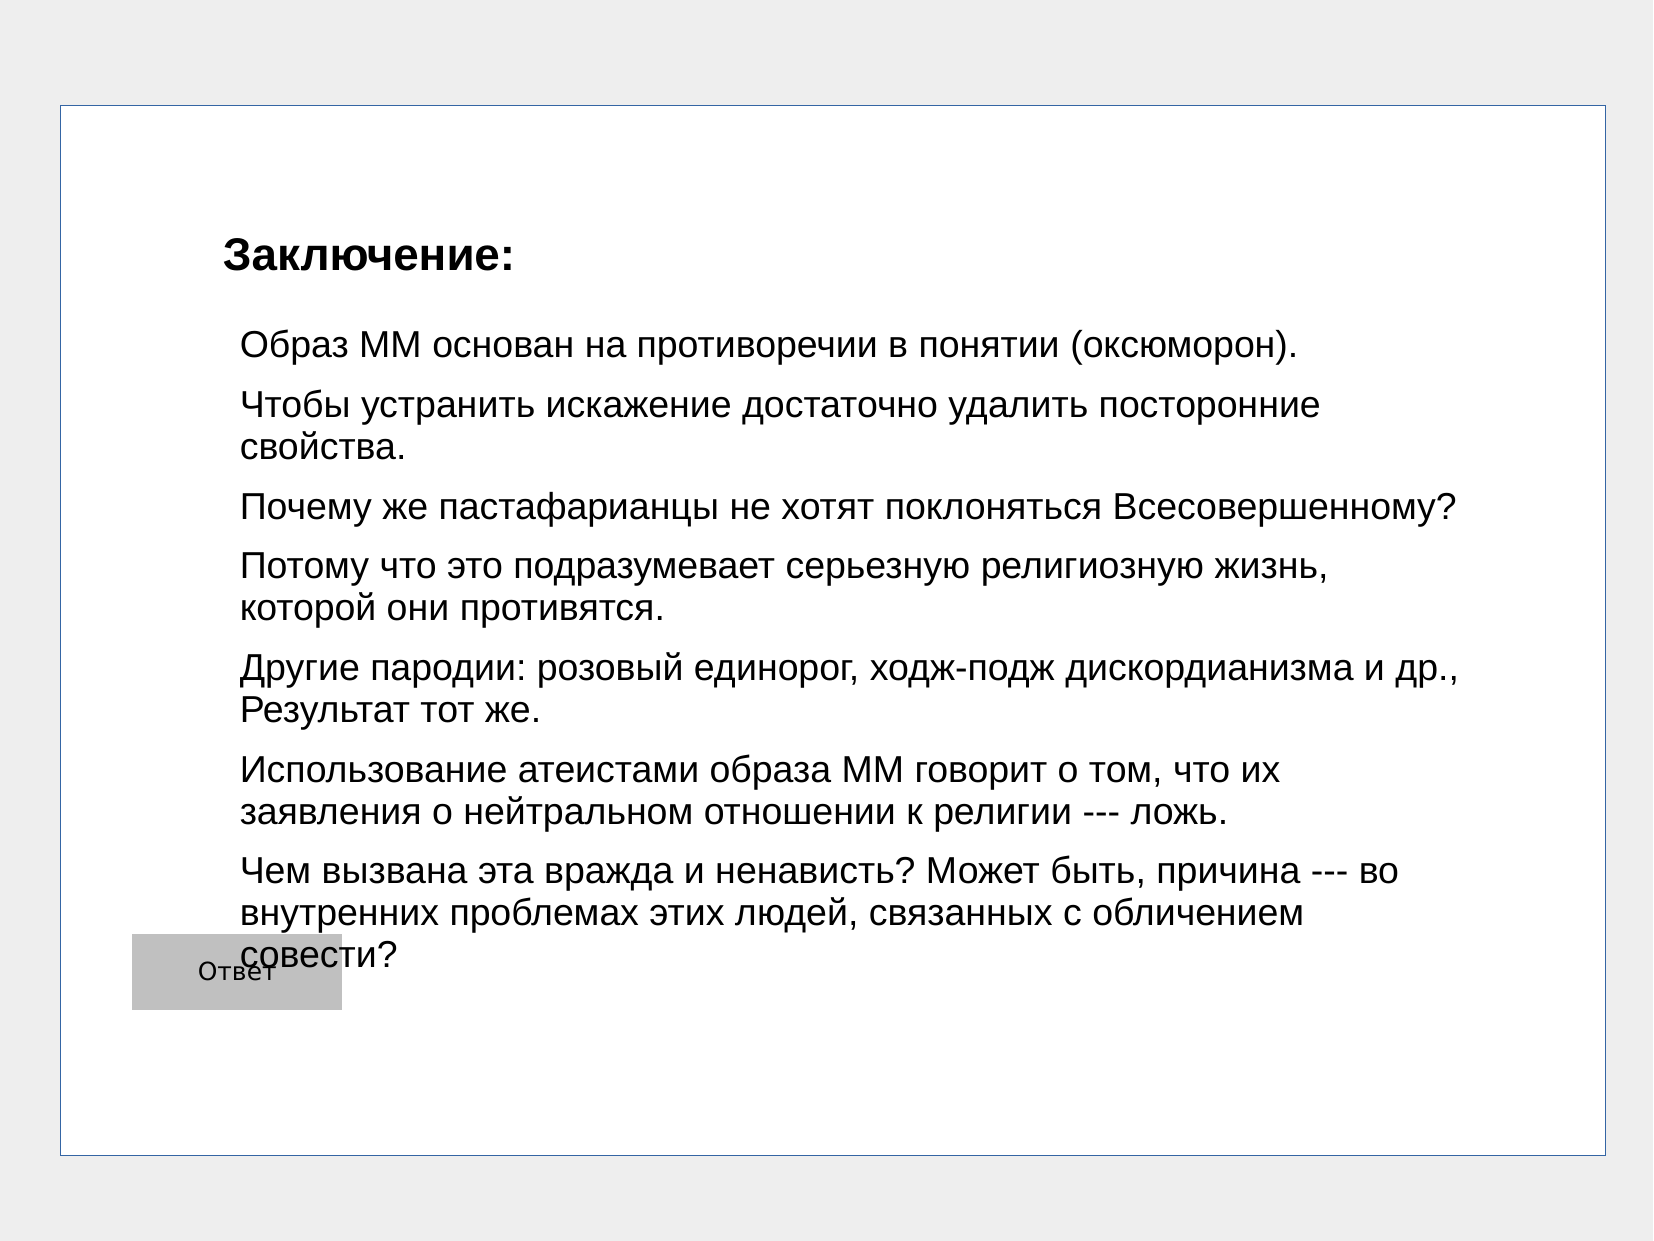

Заключение:
Образ ММ основан на противоречии в понятии (оксюморон).
Чтобы устранить искажение достаточно удалить посторонние свойства.
Почему же пастафарианцы не хотят поклоняться Всесовершенному?
Потому что это подразумевает серьезную религиозную жизнь, которой они противятся.
Другие пародии: розовый единорог, ходж-подж дискордианизма и др., Результат тот же.
Использование атеистами образа ММ говорит о том, что их заявления о нейтральном отношении к религии --- ложь.
Чем вызвана эта вражда и ненависть? Может быть, причина --- во внутренних проблемах этих людей, связанных с обличением совести?